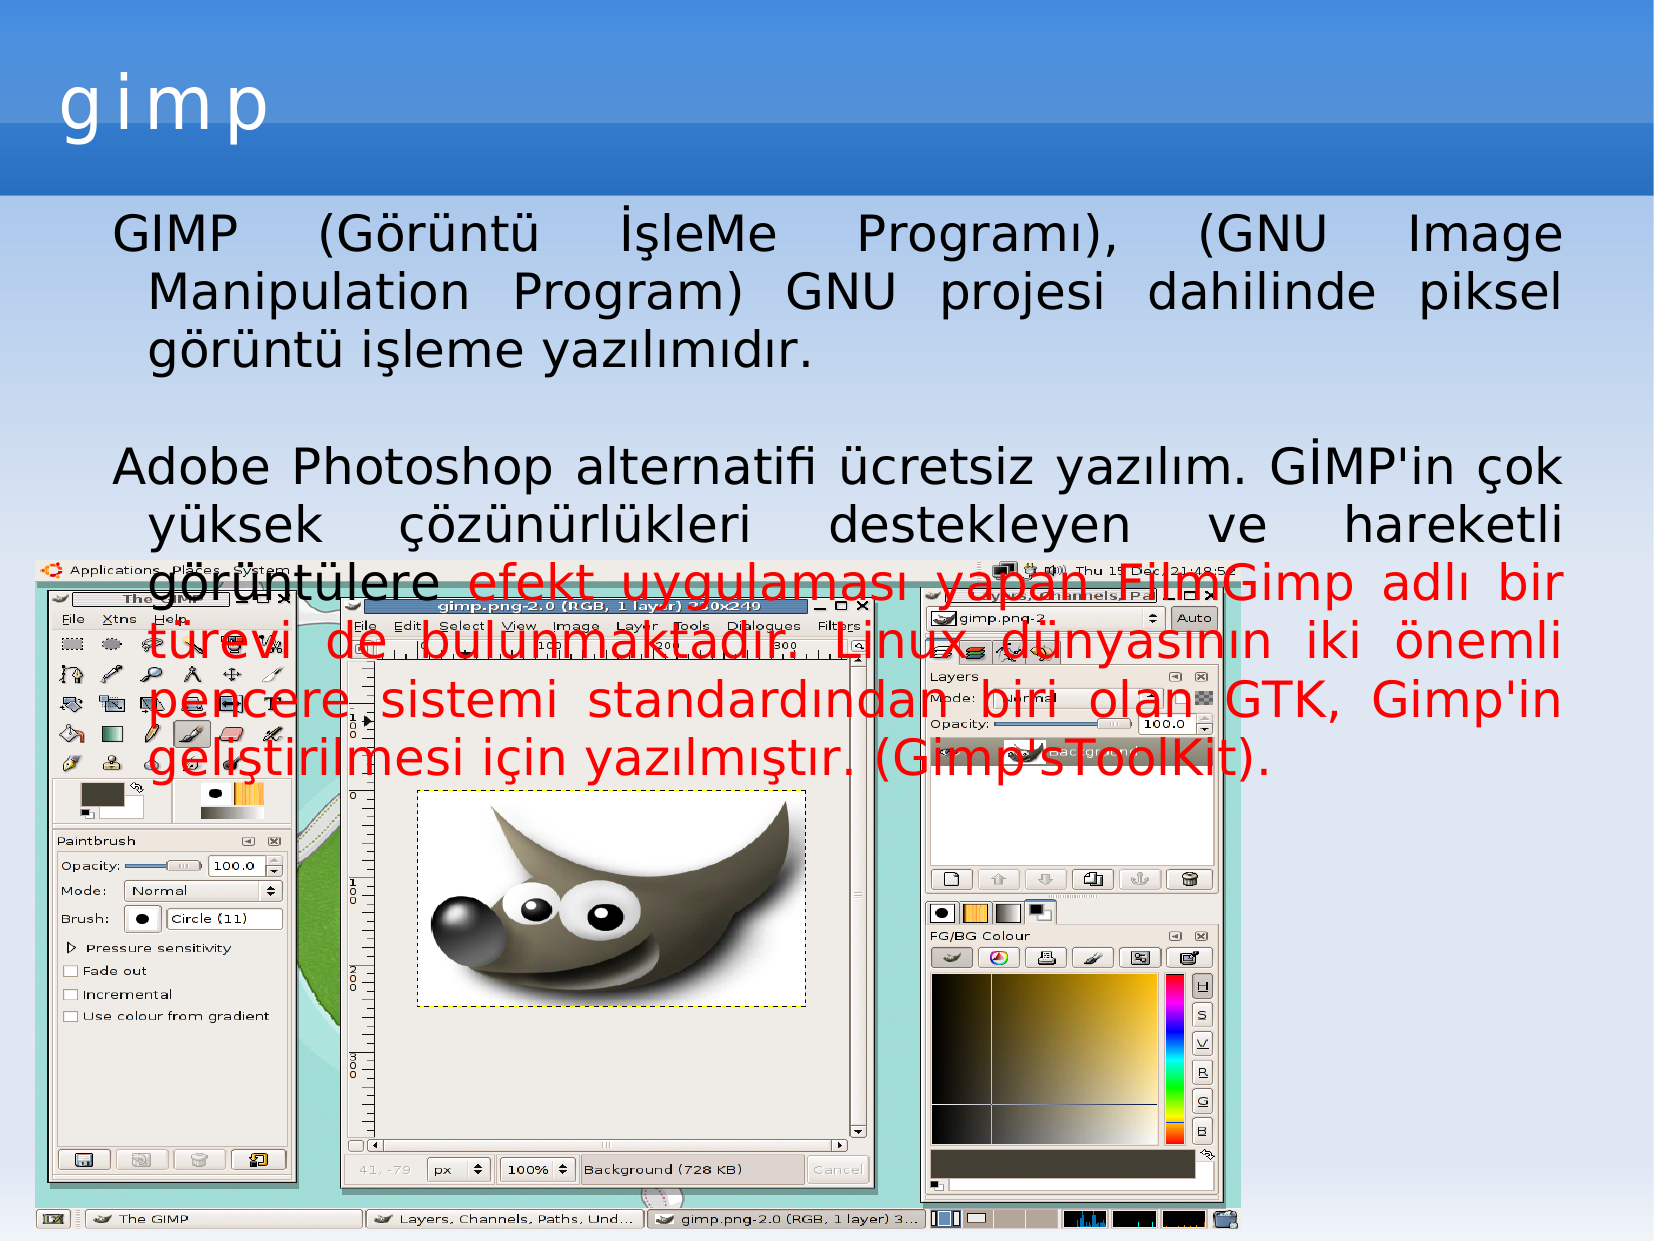

# gimp
GIMP (Görüntü İşleMe Programı), (GNU Image Manipulation Program) GNU projesi dahilinde piksel görüntü işleme yazılımıdır.
Adobe Photoshop alternatifi ücretsiz yazılım. GİMP'in çok yüksek çözünürlükleri destekleyen ve hareketli görüntülere efekt uygulaması yapan FilmGimp adlı bir türevi de bulunmaktadır. Linux dünyasının iki önemli pencere sistemi standardından biri olan GTK, Gimp'in geliştirilmesi için yazılmıştır. (Gimp'sToolKit).